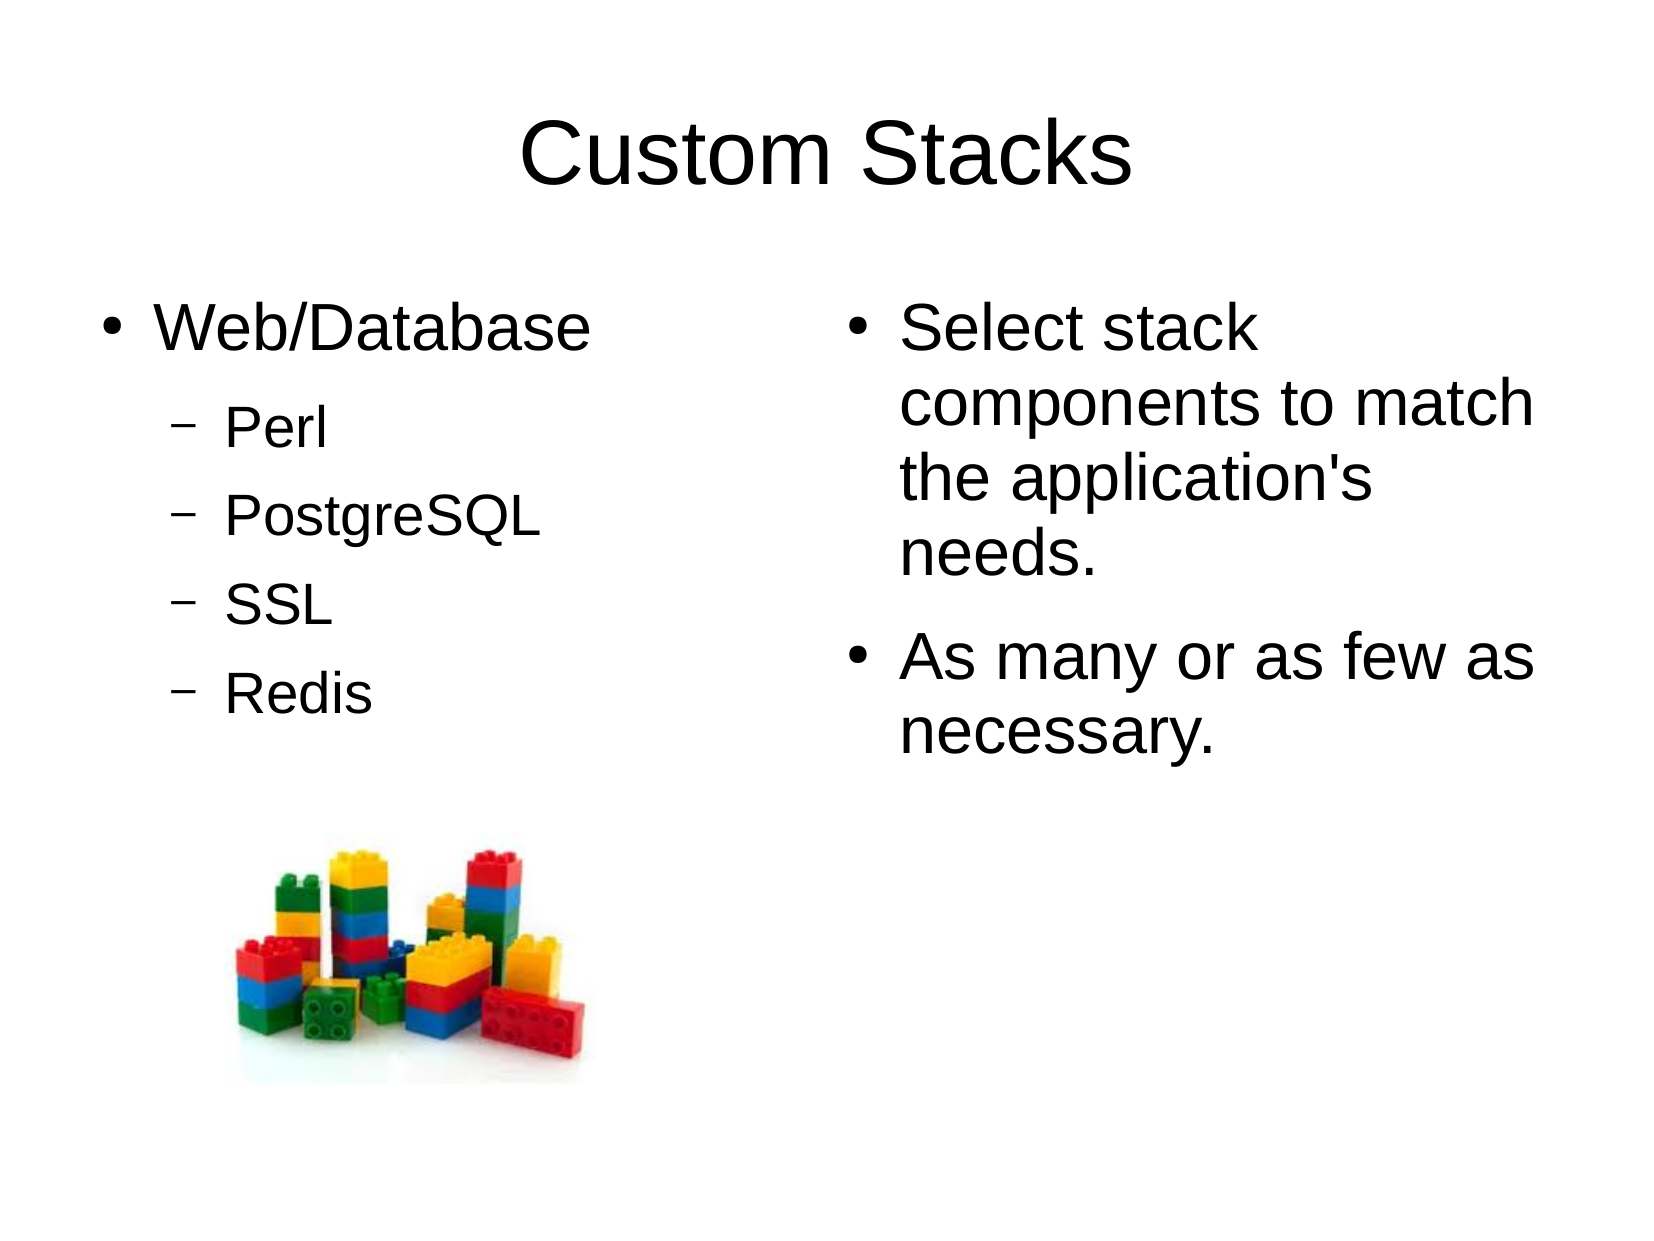

# Custom Stacks
Web/Database
Perl
PostgreSQL
SSL
Redis
Select stack components to match the application's needs.
As many or as few as necessary.